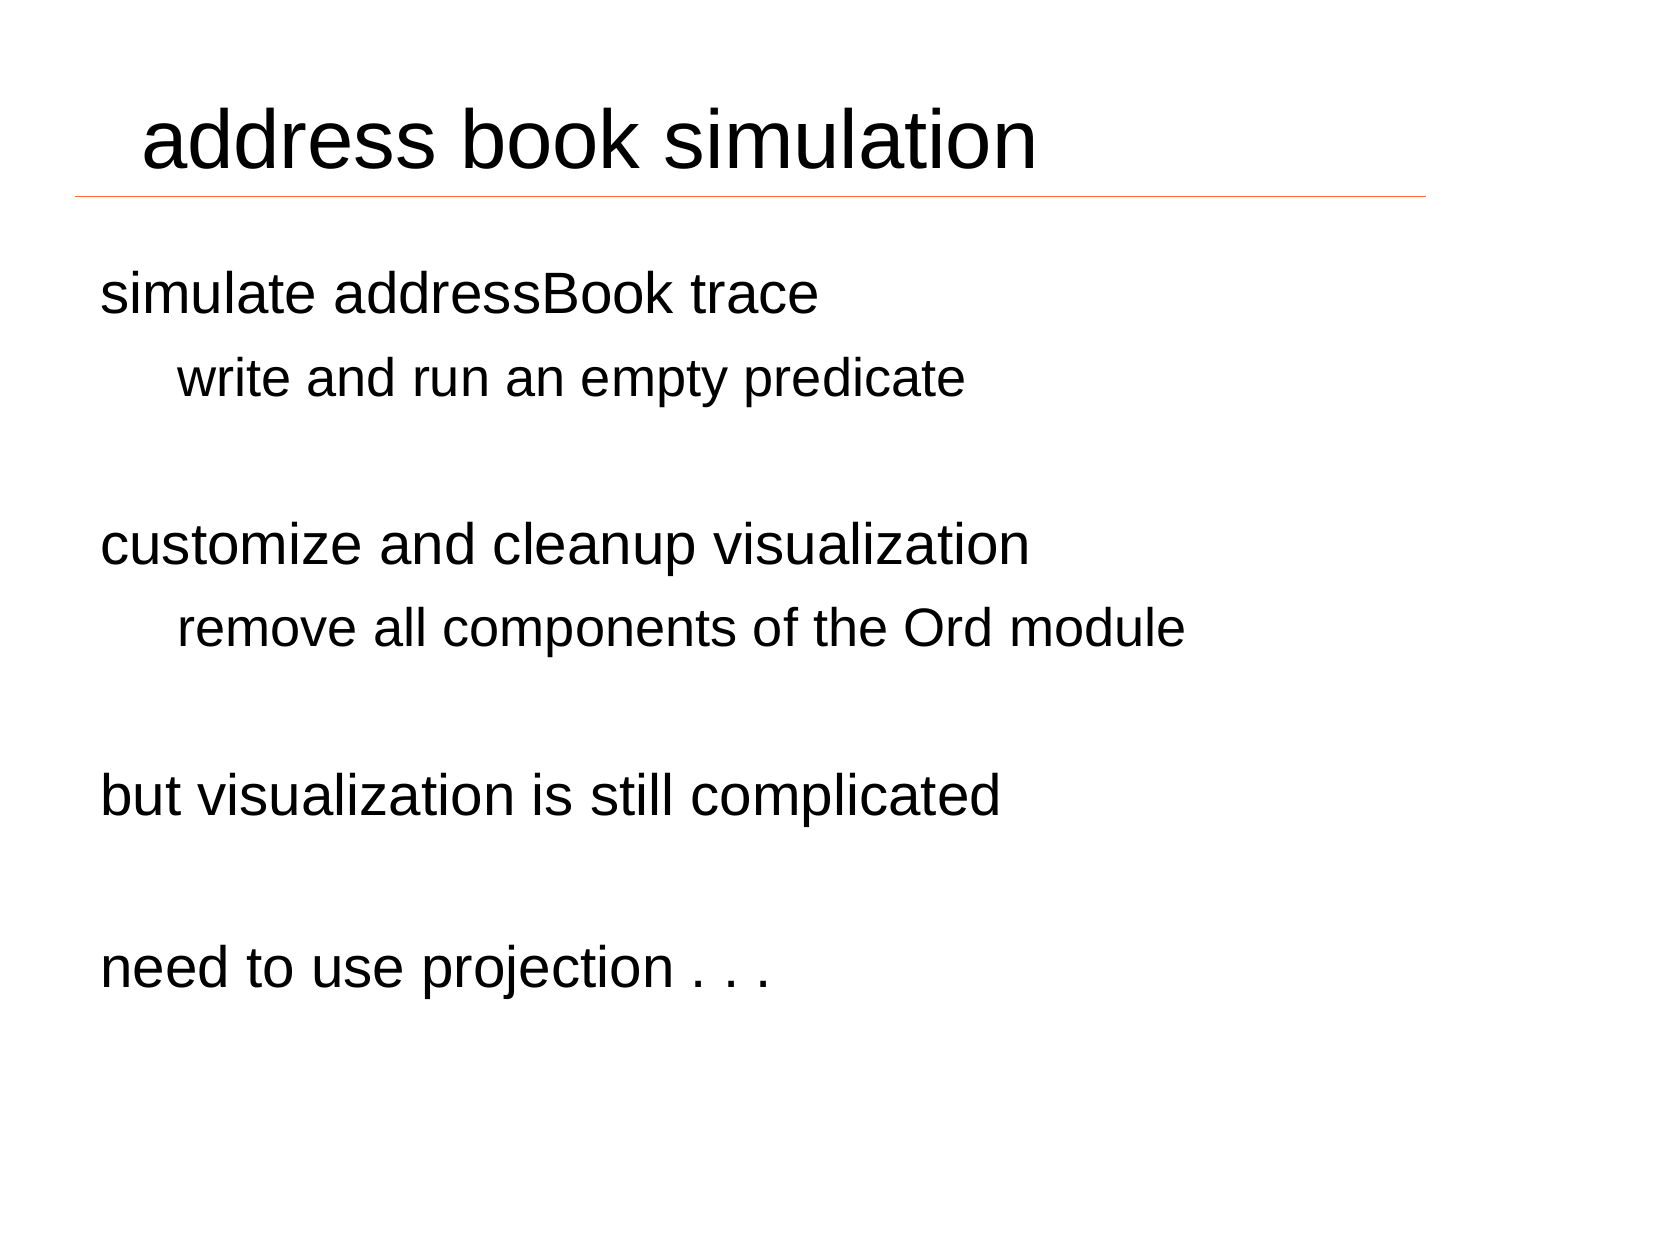

# address book simulation
simulate addressBook trace
write and run an empty predicate
customize and cleanup visualization
remove all components of the Ord module
but visualization is still complicated
need to use projection . . .